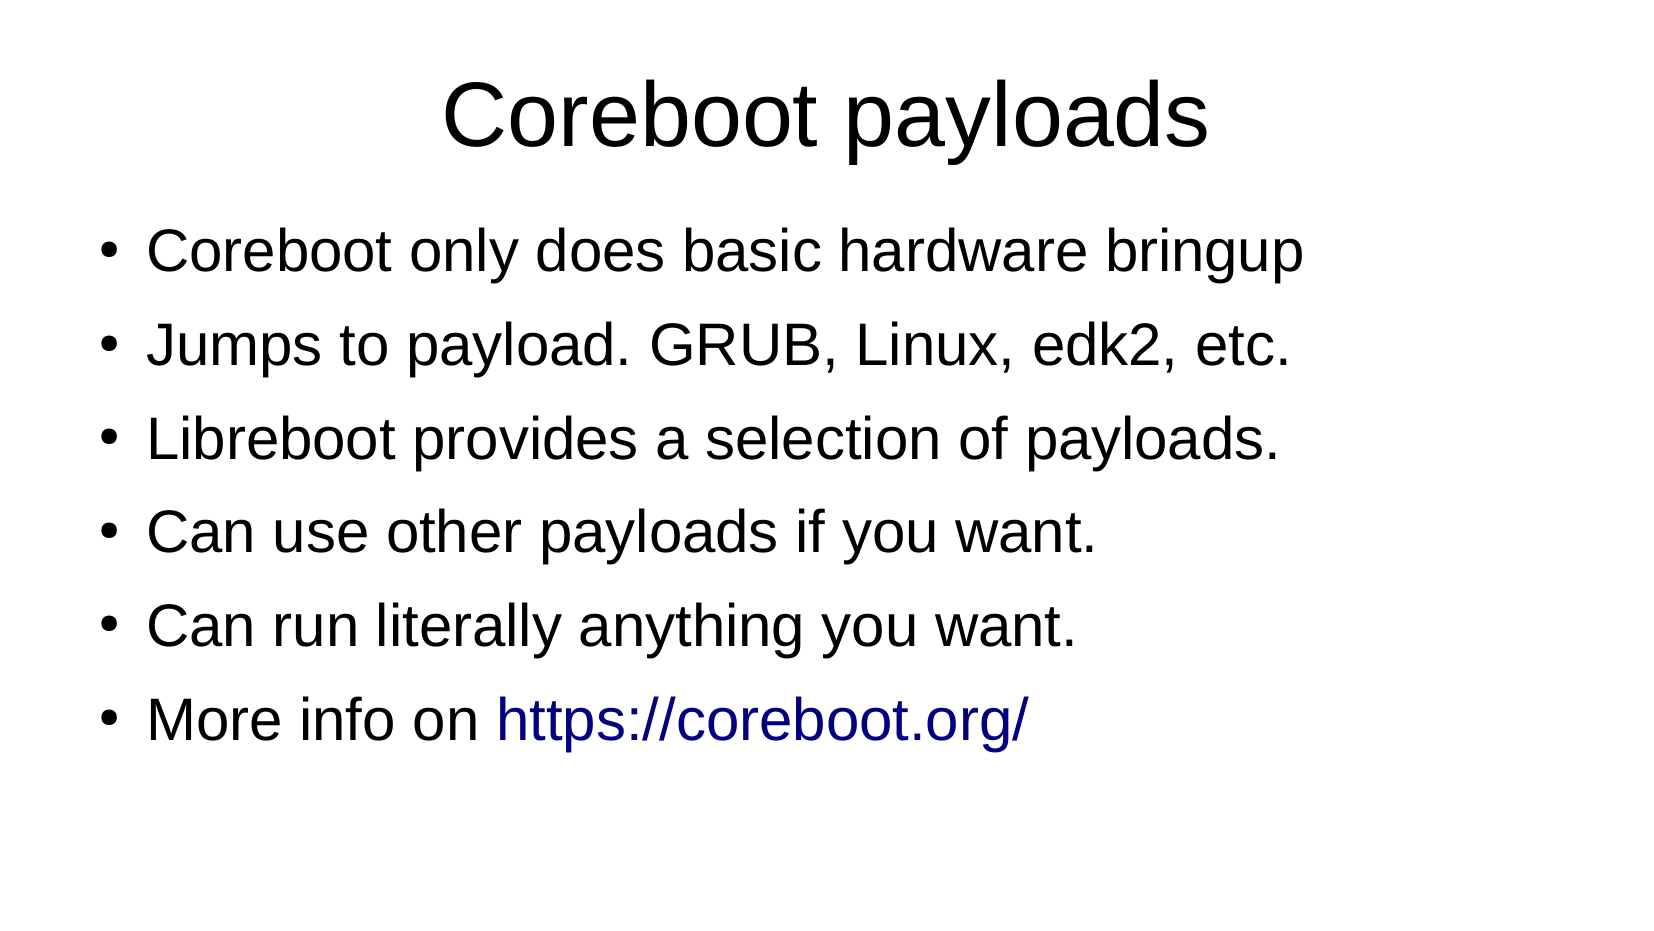

# Coreboot payloads
Coreboot only does basic hardware bringup
Jumps to payload. GRUB, Linux, edk2, etc.
Libreboot provides a selection of payloads.
Can use other payloads if you want.
Can run literally anything you want.
More info on https://coreboot.org/